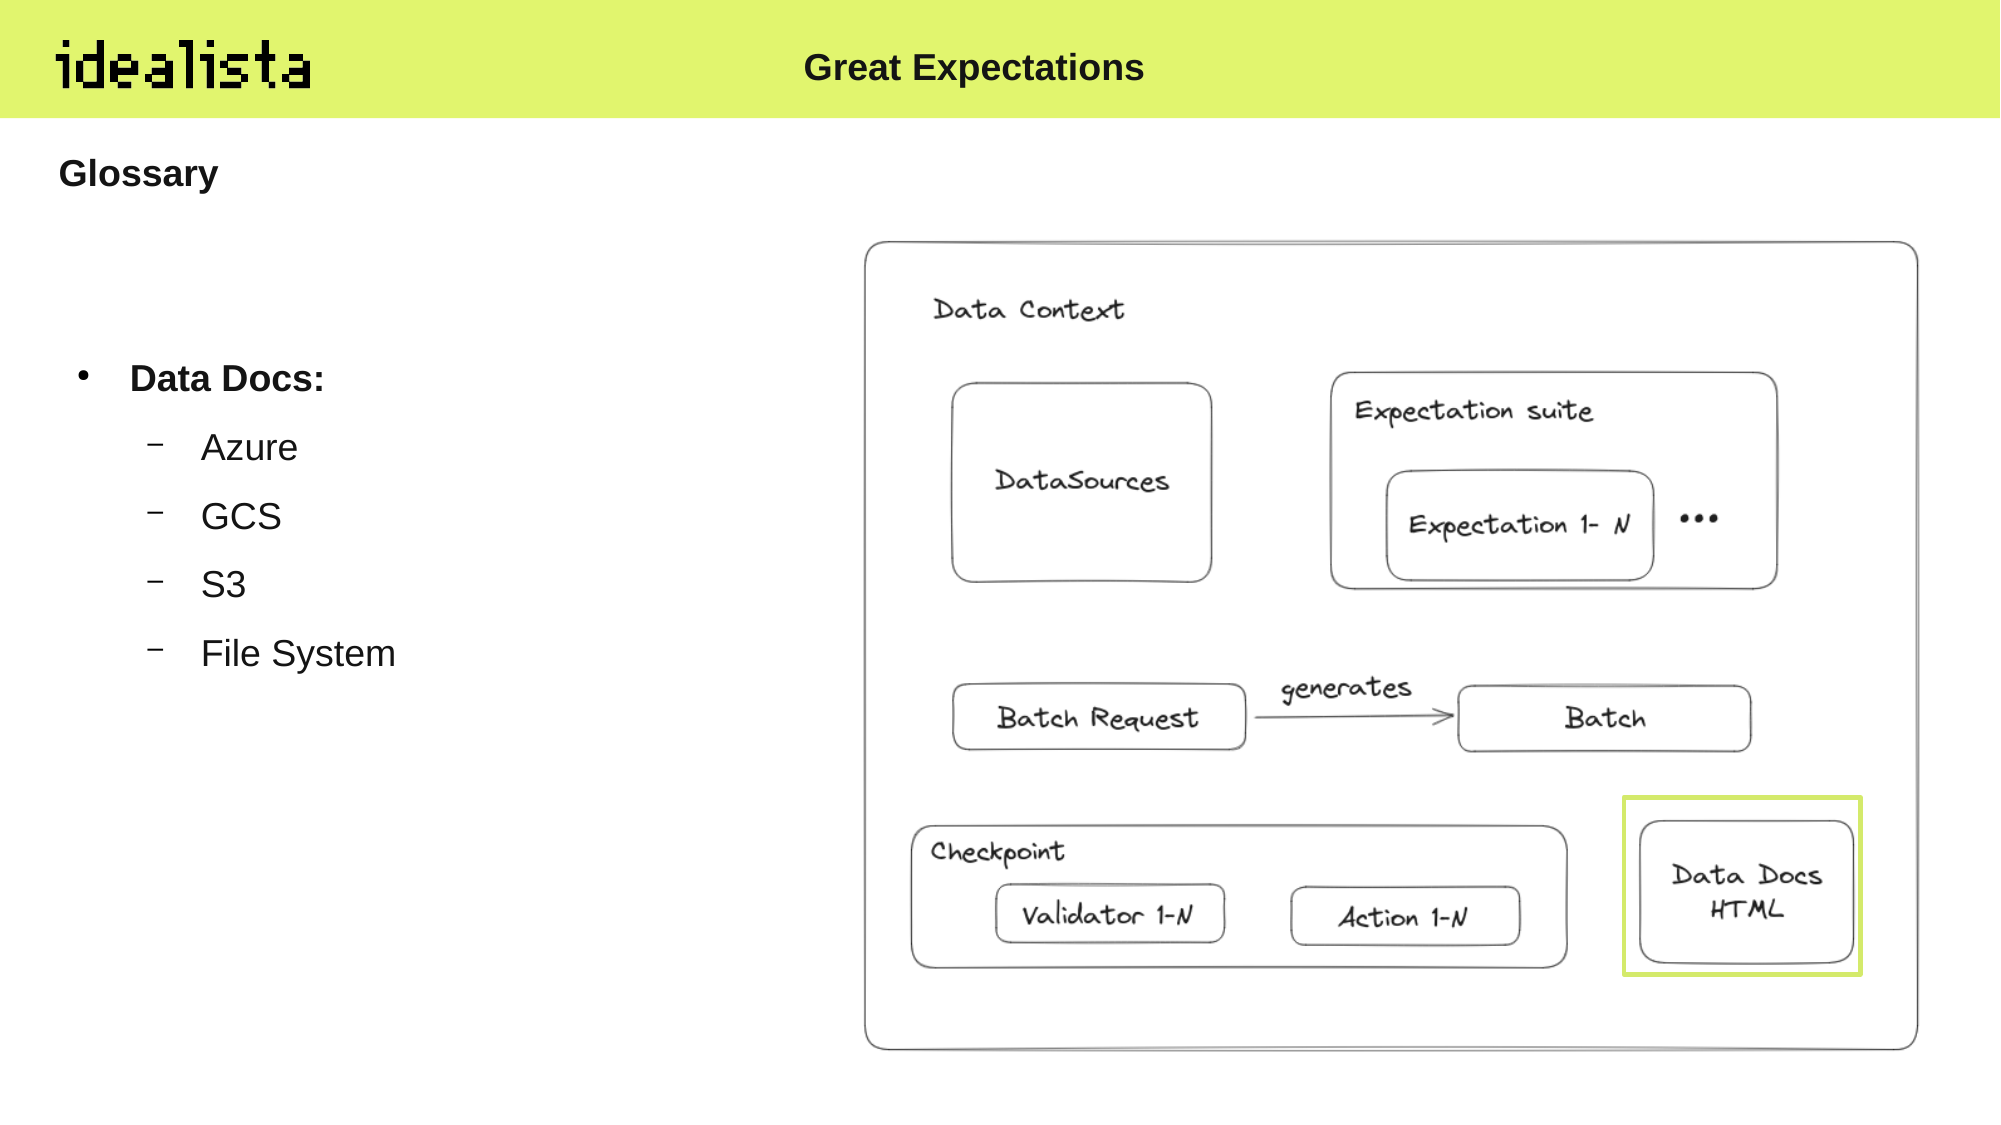

# Great Expectations
Glossary
Data Docs:
Azure
GCS
S3
File System